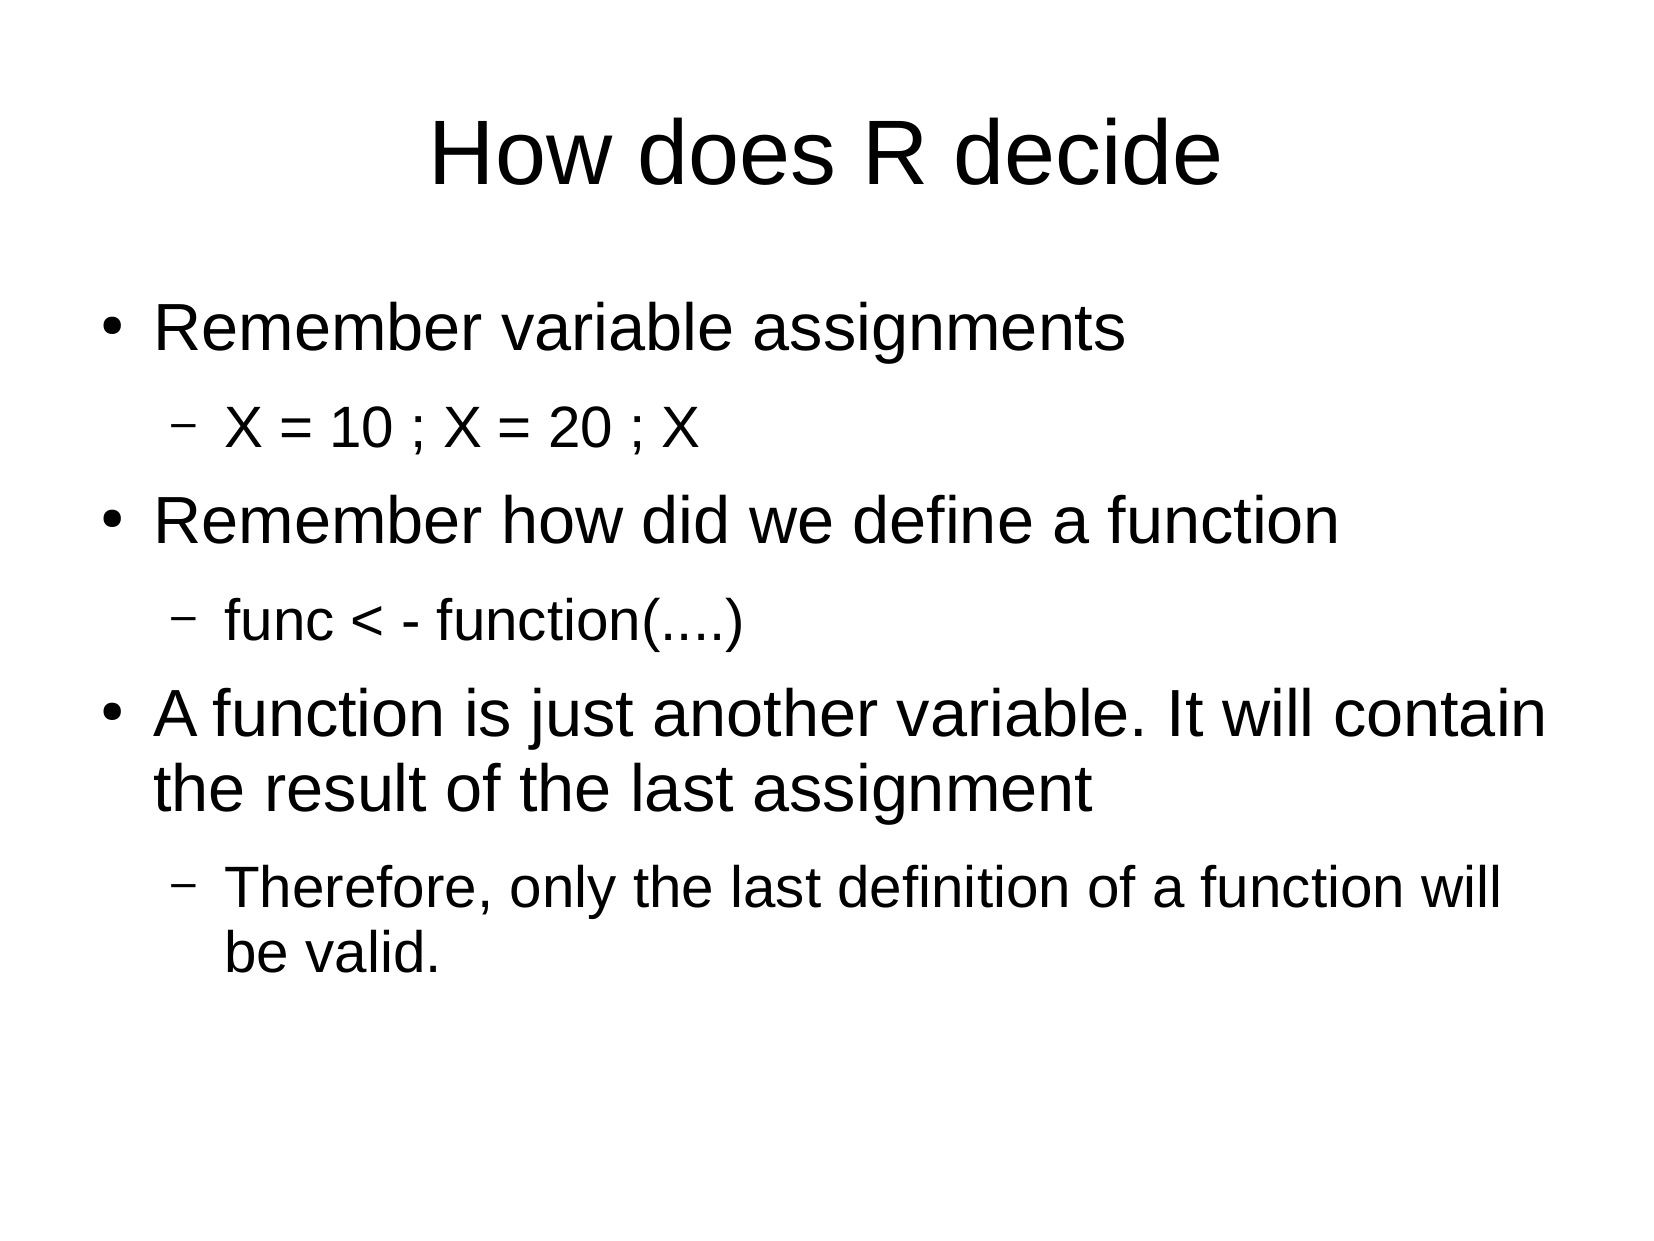

# How does R decide
Remember variable assignments
X = 10 ; X = 20 ; X
Remember how did we define a function
func < - function(....)
A function is just another variable. It will contain the result of the last assignment
Therefore, only the last definition of a function will be valid.